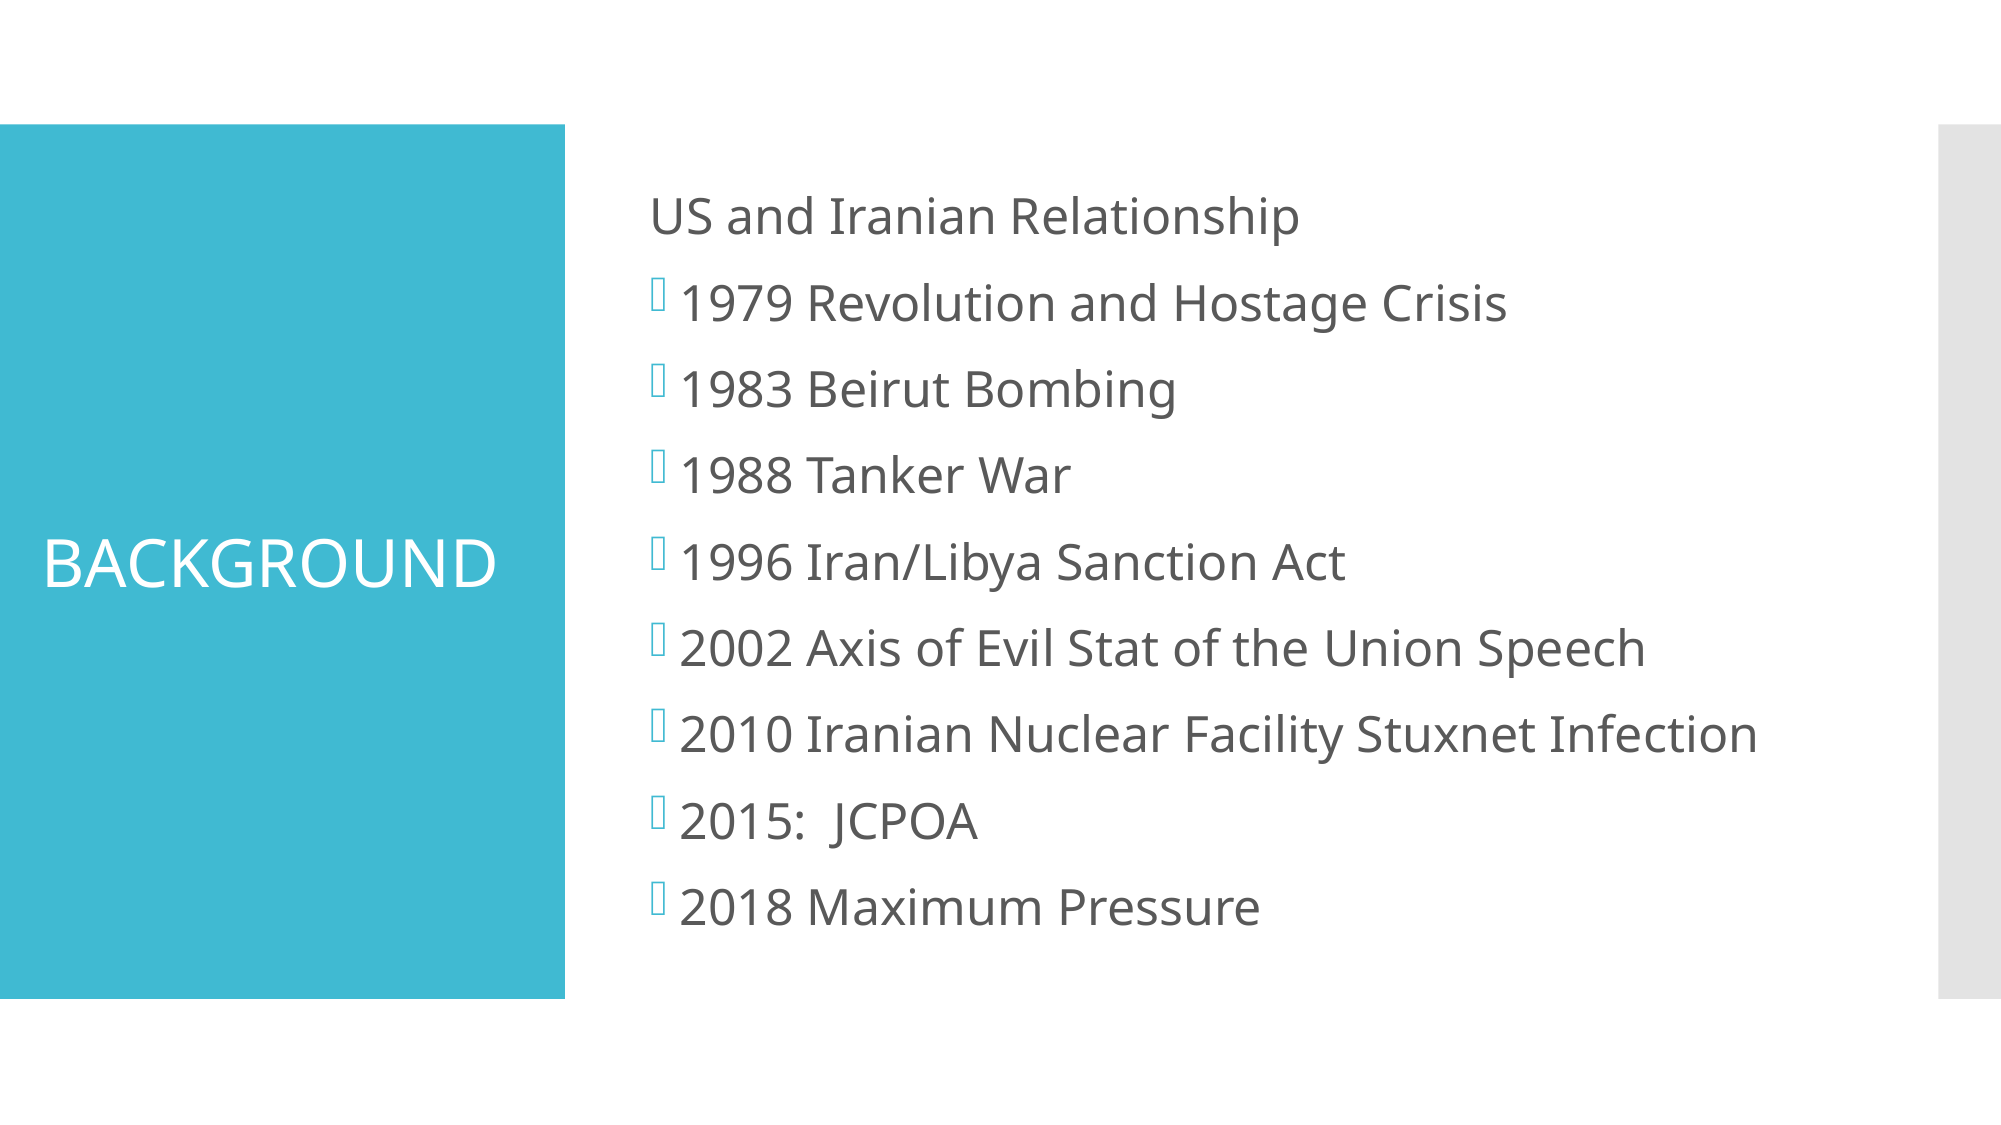

US and Iranian Relationship
1979 Revolution and Hostage Crisis
1983 Beirut Bombing
1988 Tanker War
1996 Iran/Libya Sanction Act
2002 Axis of Evil Stat of the Union Speech
2010 Iranian Nuclear Facility Stuxnet Infection
2015: JCPOA
2018 Maximum Pressure
# Background